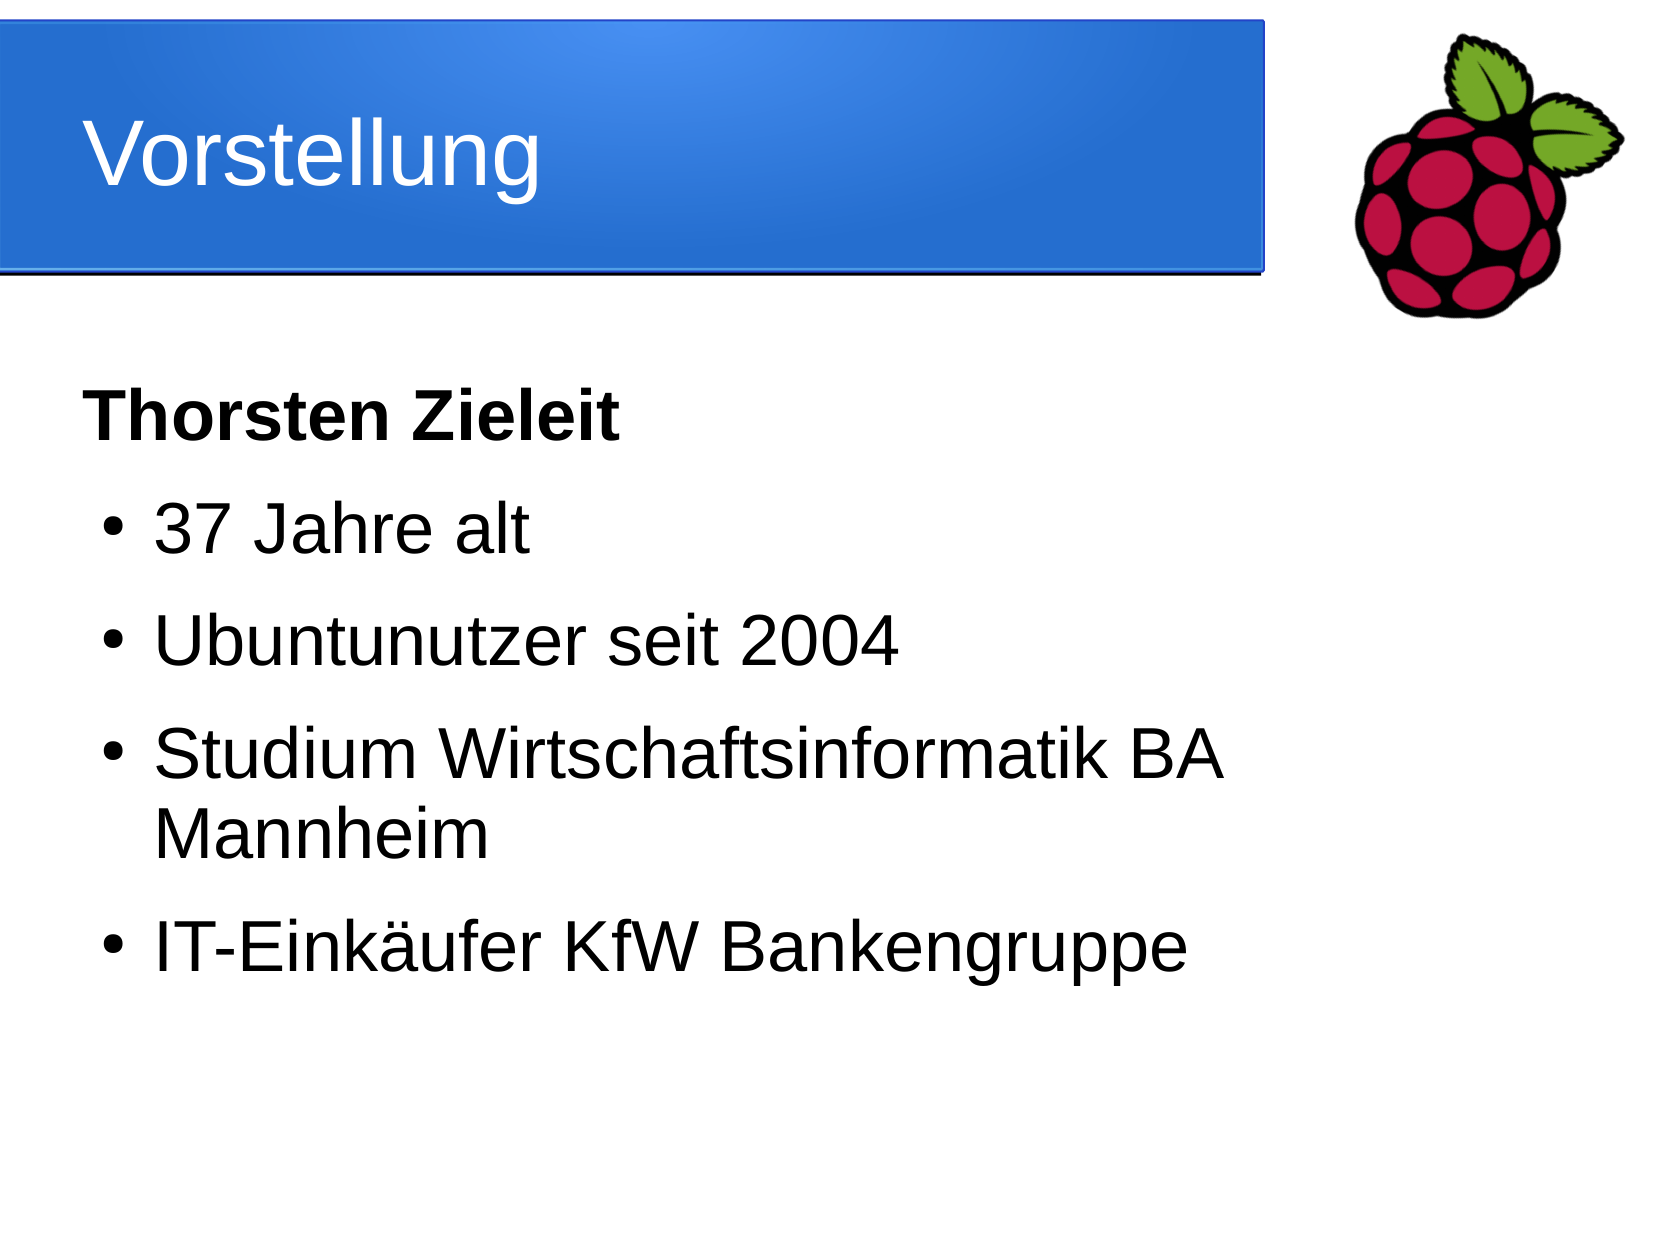

# Vorstellung
Thorsten Zieleit
37 Jahre alt
Ubuntunutzer seit 2004
Studium Wirtschaftsinformatik BA Mannheim
IT-Einkäufer KfW Bankengruppe